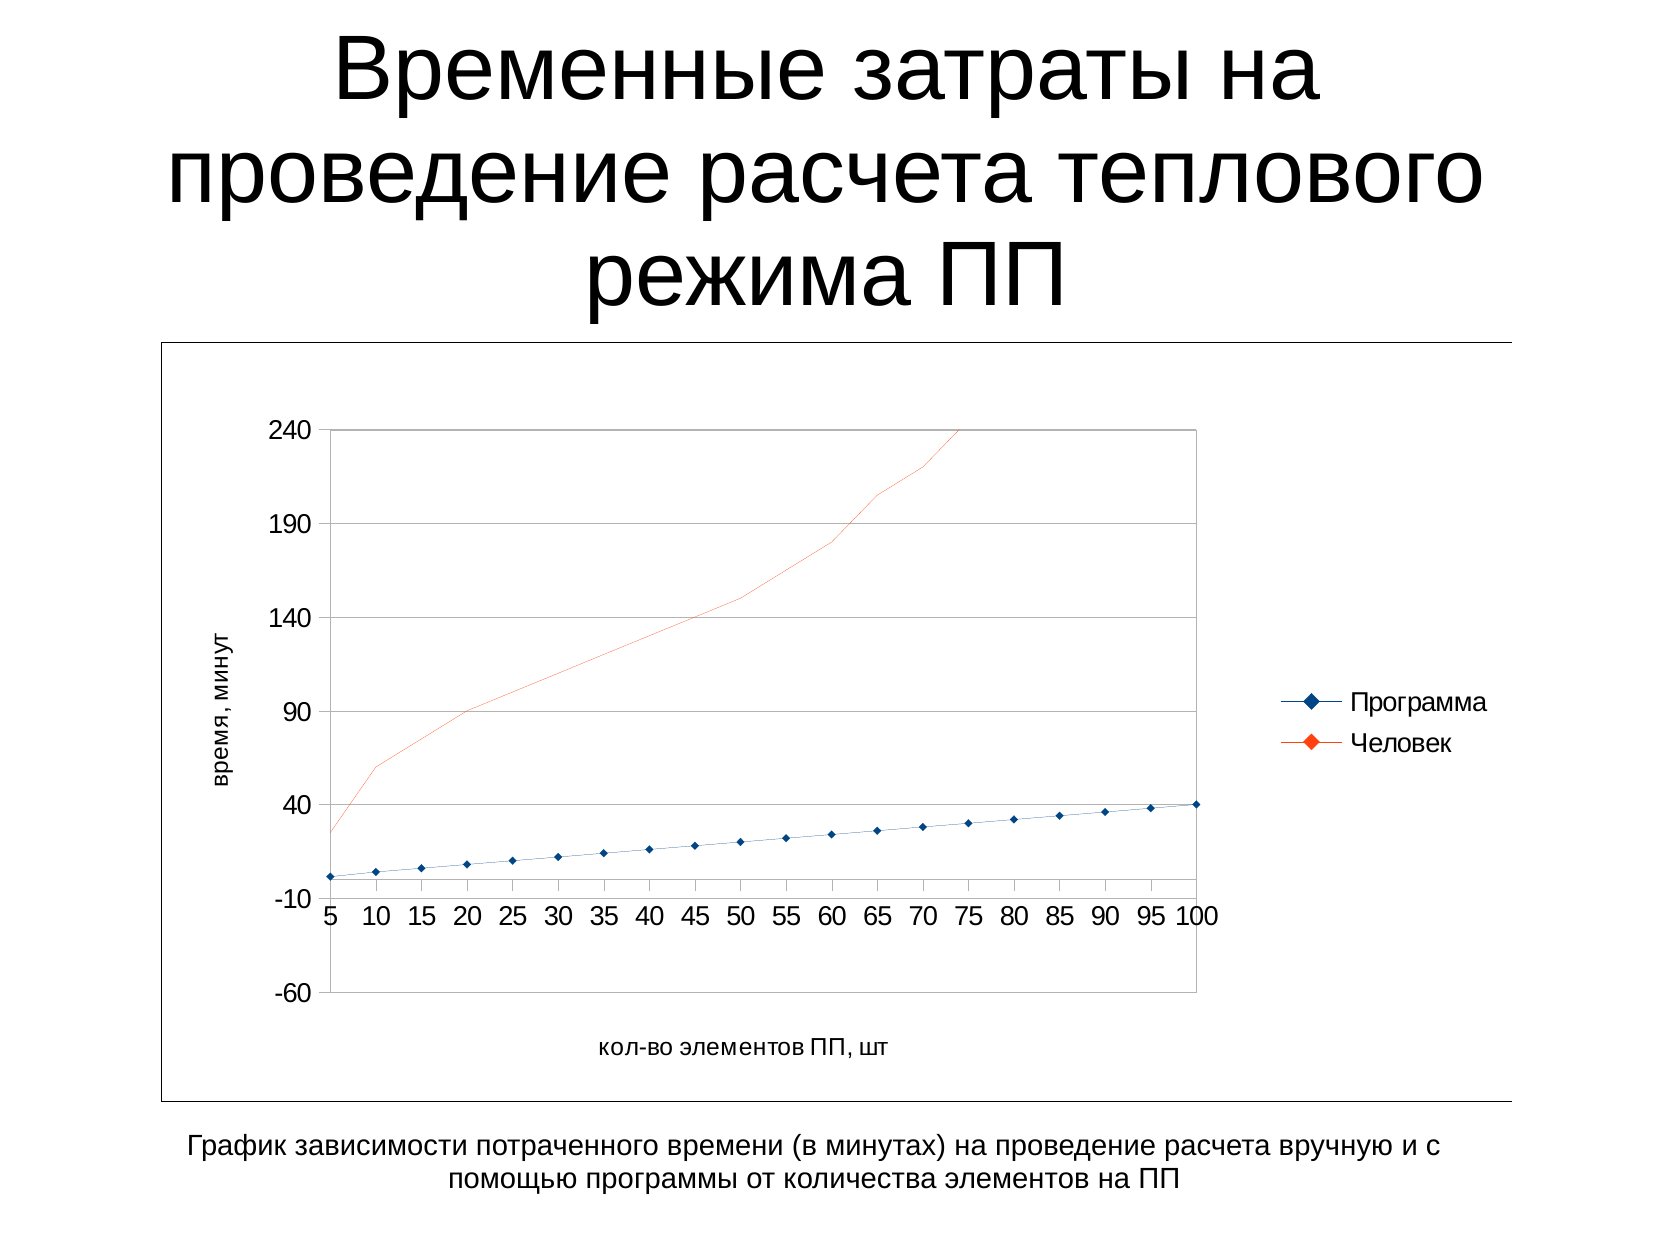

# Временные затраты на проведение расчета теплового режима ПП
График зависимости потраченного времени (в минутах) на проведение расчета вручную и с помощью программы от количества элементов на ПП